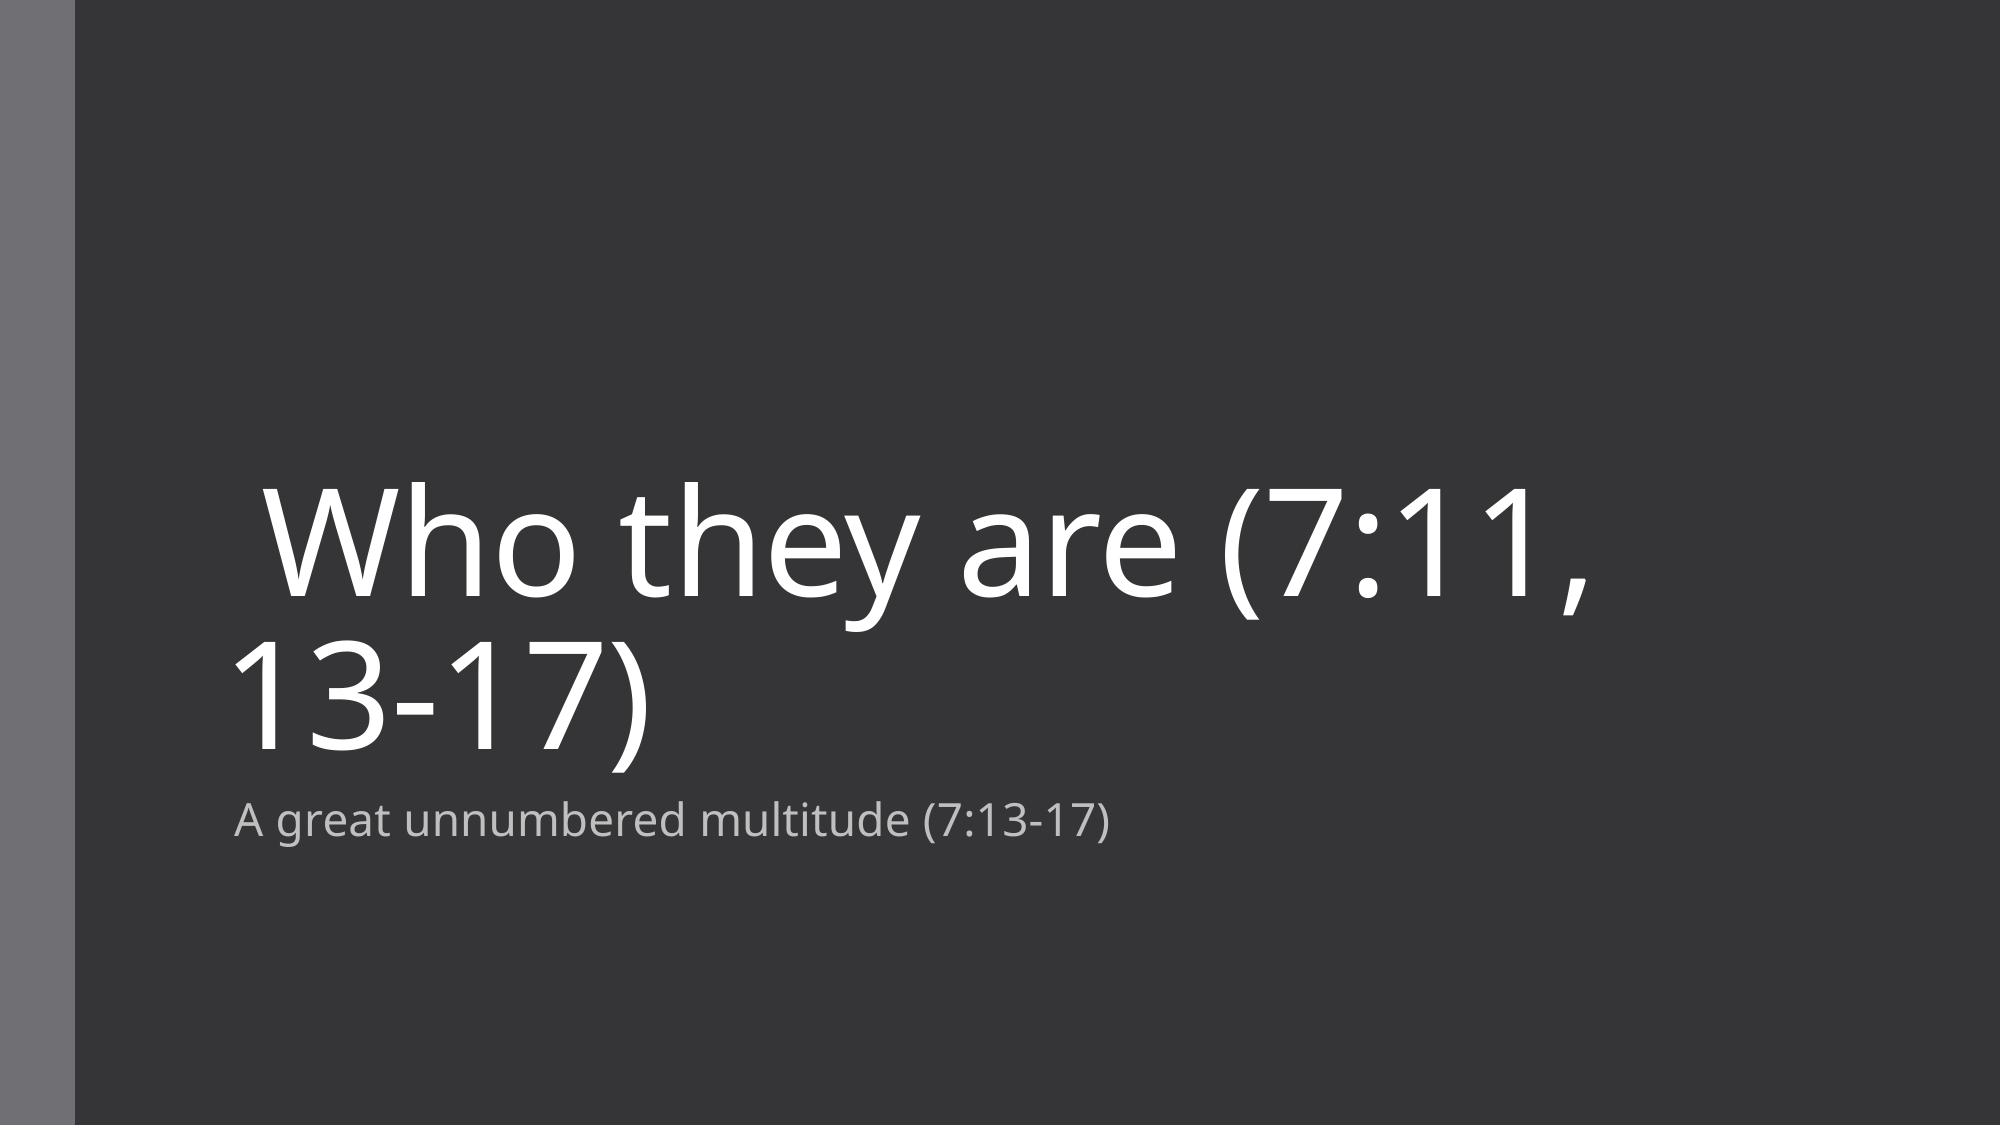

# Who they are (7:11, 13-17)
 A great unnumbered multitude (7:13-17)